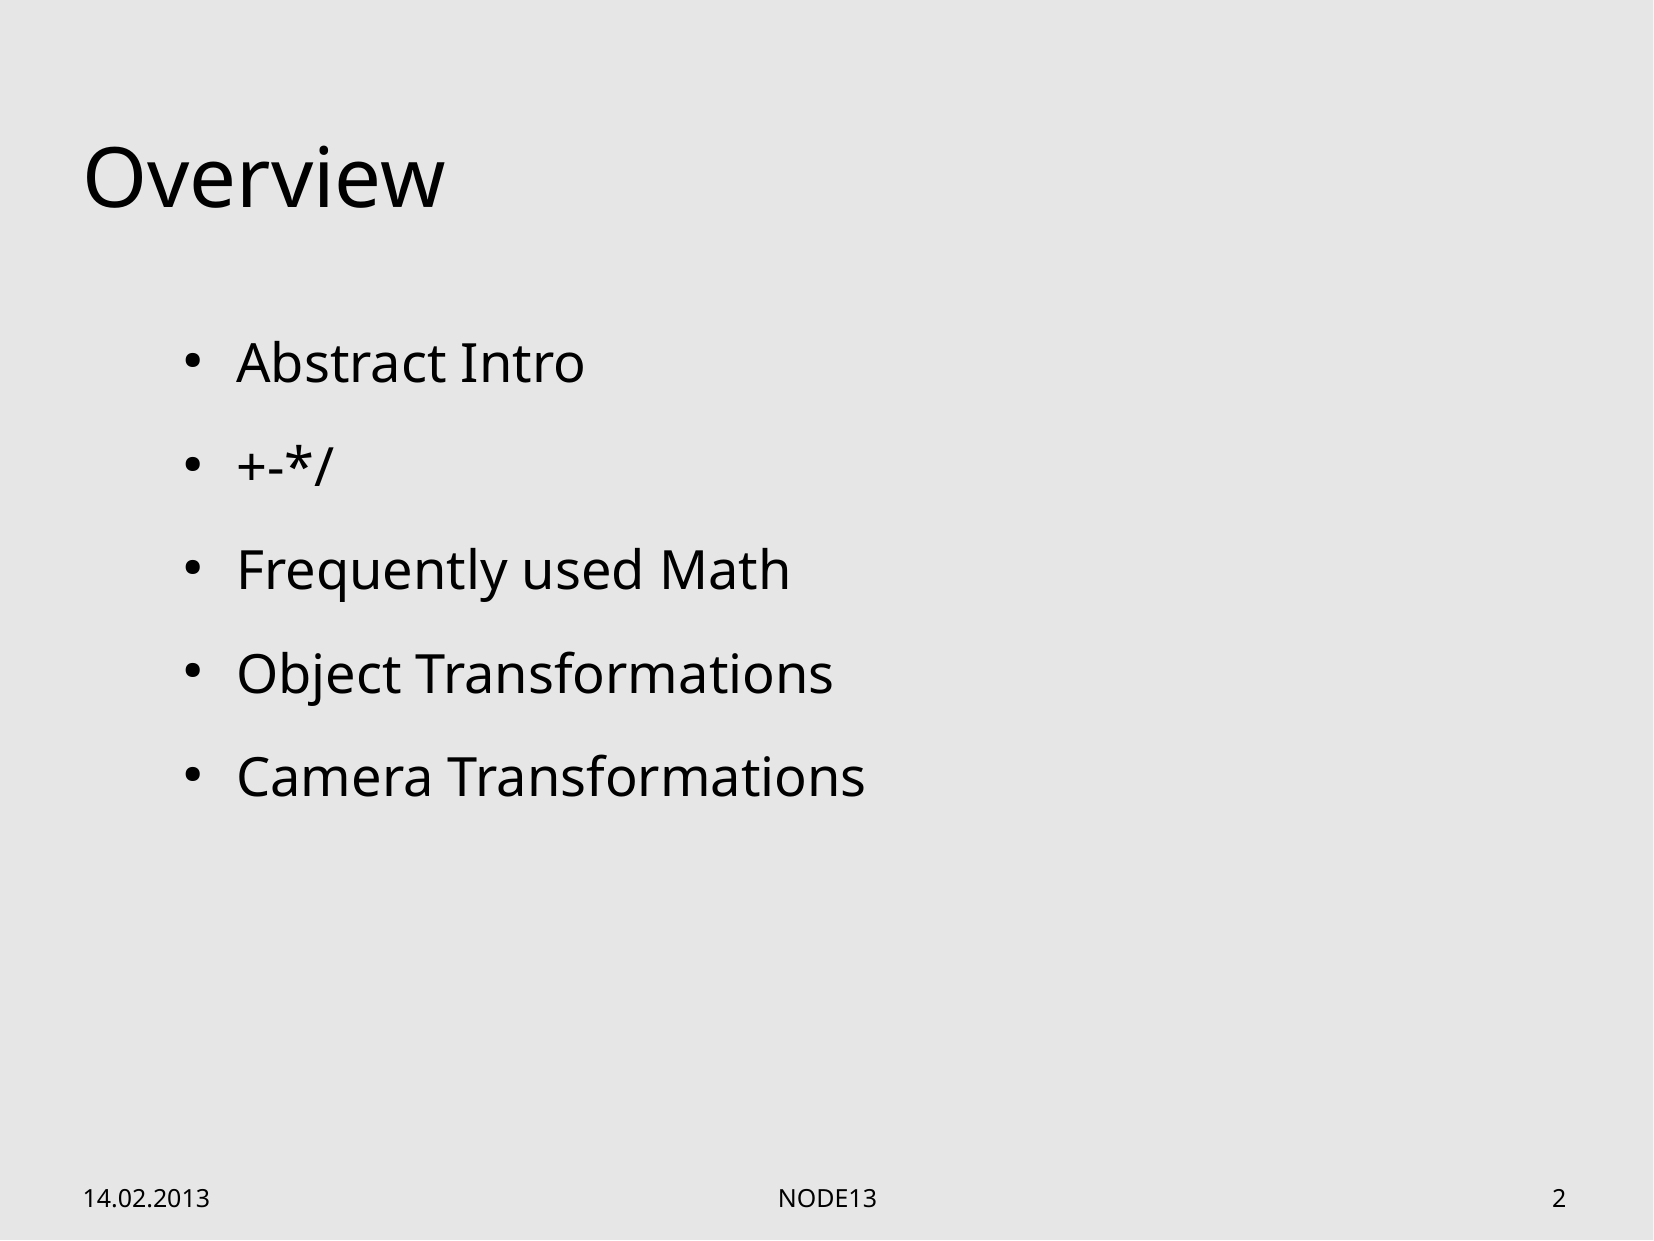

# Overview
Abstract Intro
+-*/
Frequently used Math
Object Transformations
Camera Transformations
14.02.2013
NODE13
2